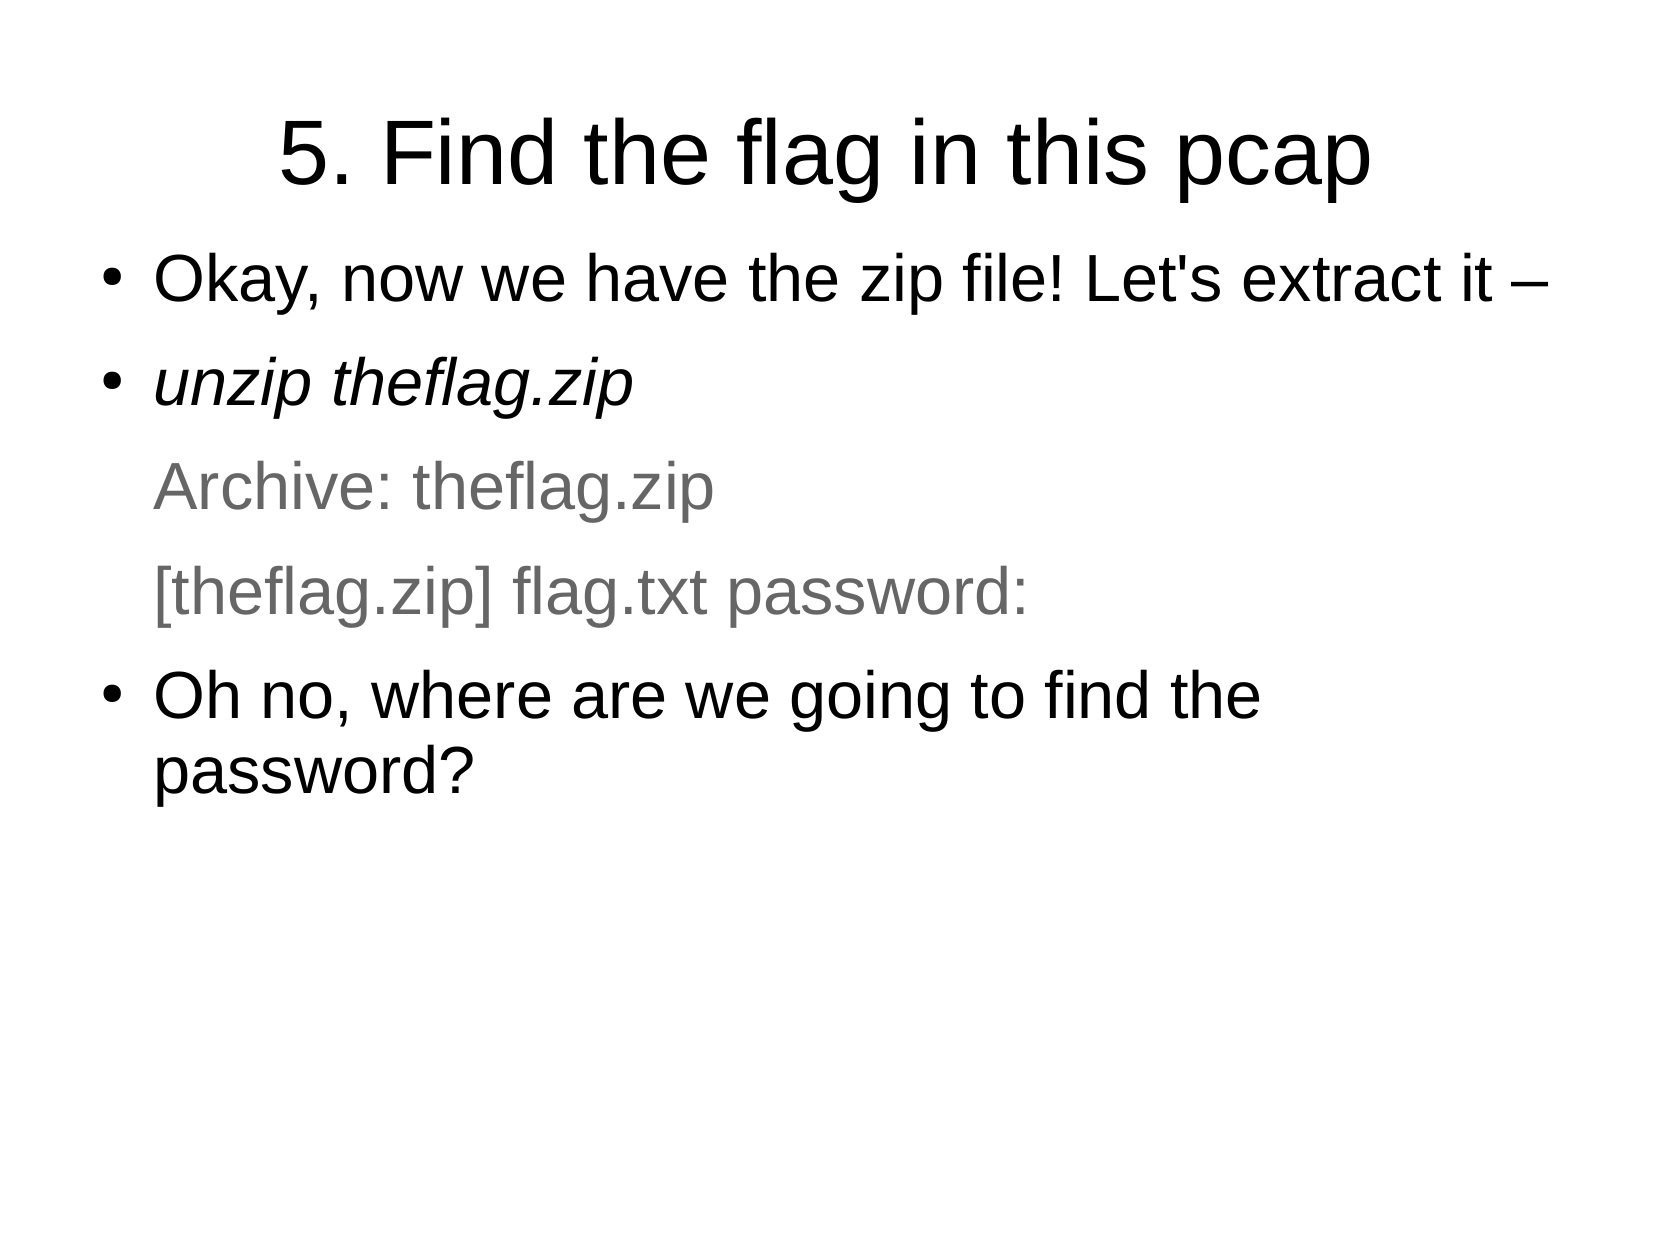

# 5. Find the flag in this pcap
Okay, now we have the zip file! Let's extract it –
unzip theflag.zip
Archive: theflag.zip
[theflag.zip] flag.txt password:
Oh no, where are we going to find the password?